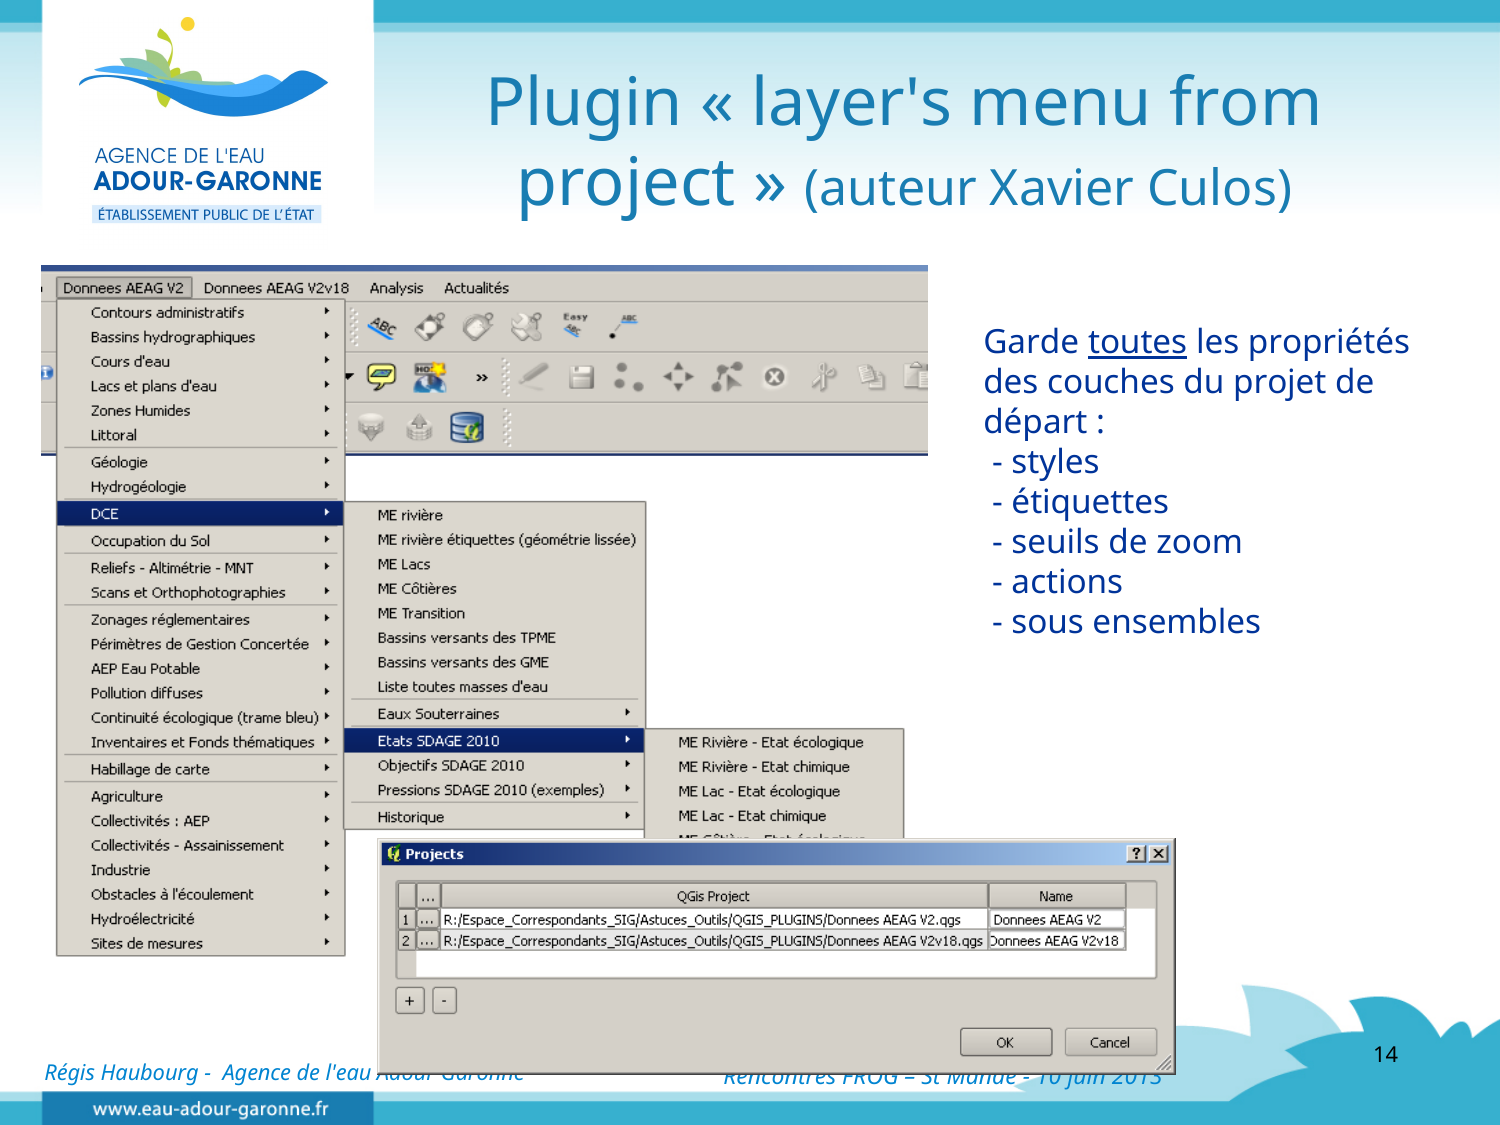

# Plugin « layer's menu from project » (auteur Xavier Culos)
Garde toutes les propriétés des couches du projet de départ :
 - styles
 - étiquettes
 - seuils de zoom
 - actions
 - sous ensembles
14
Régis Haubourg - Agence de l'eau Adour Garonne